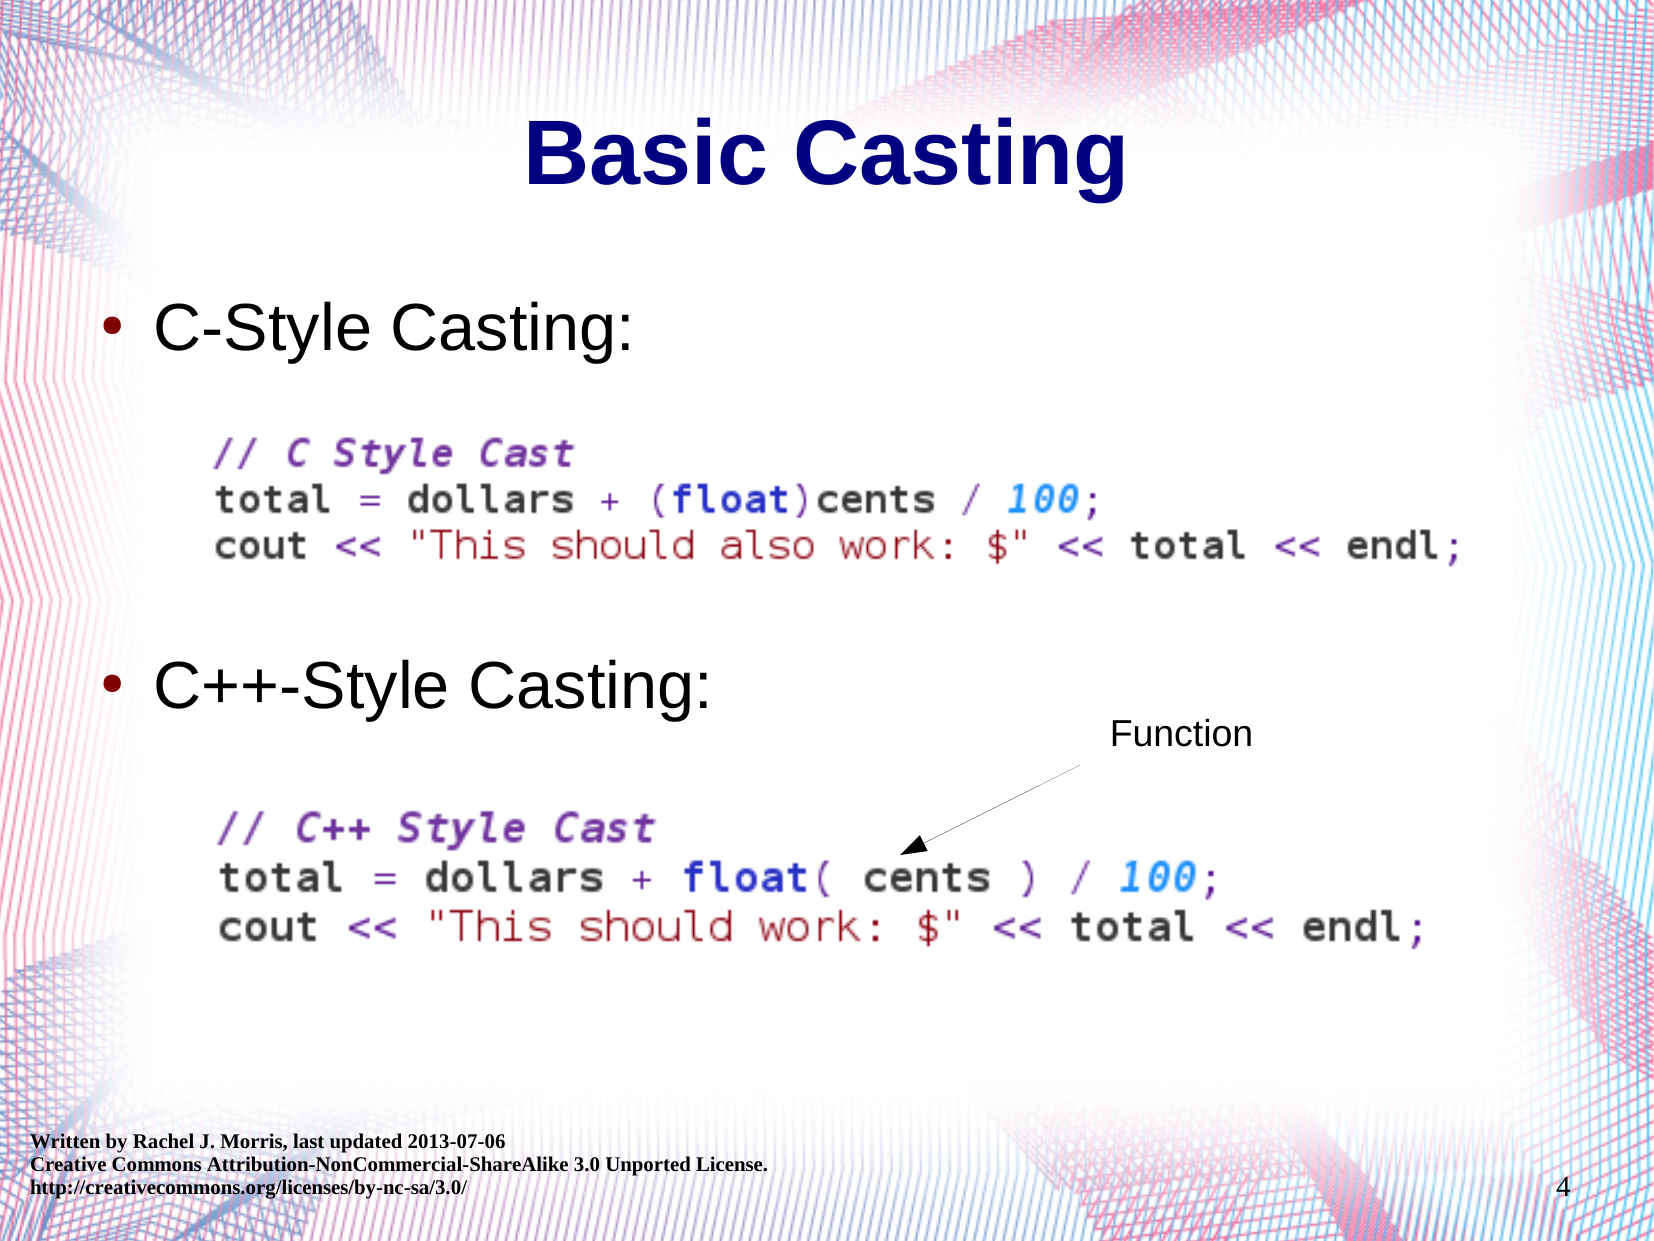

# Basic Casting
C-Style Casting:
C++-Style Casting:
Function
4